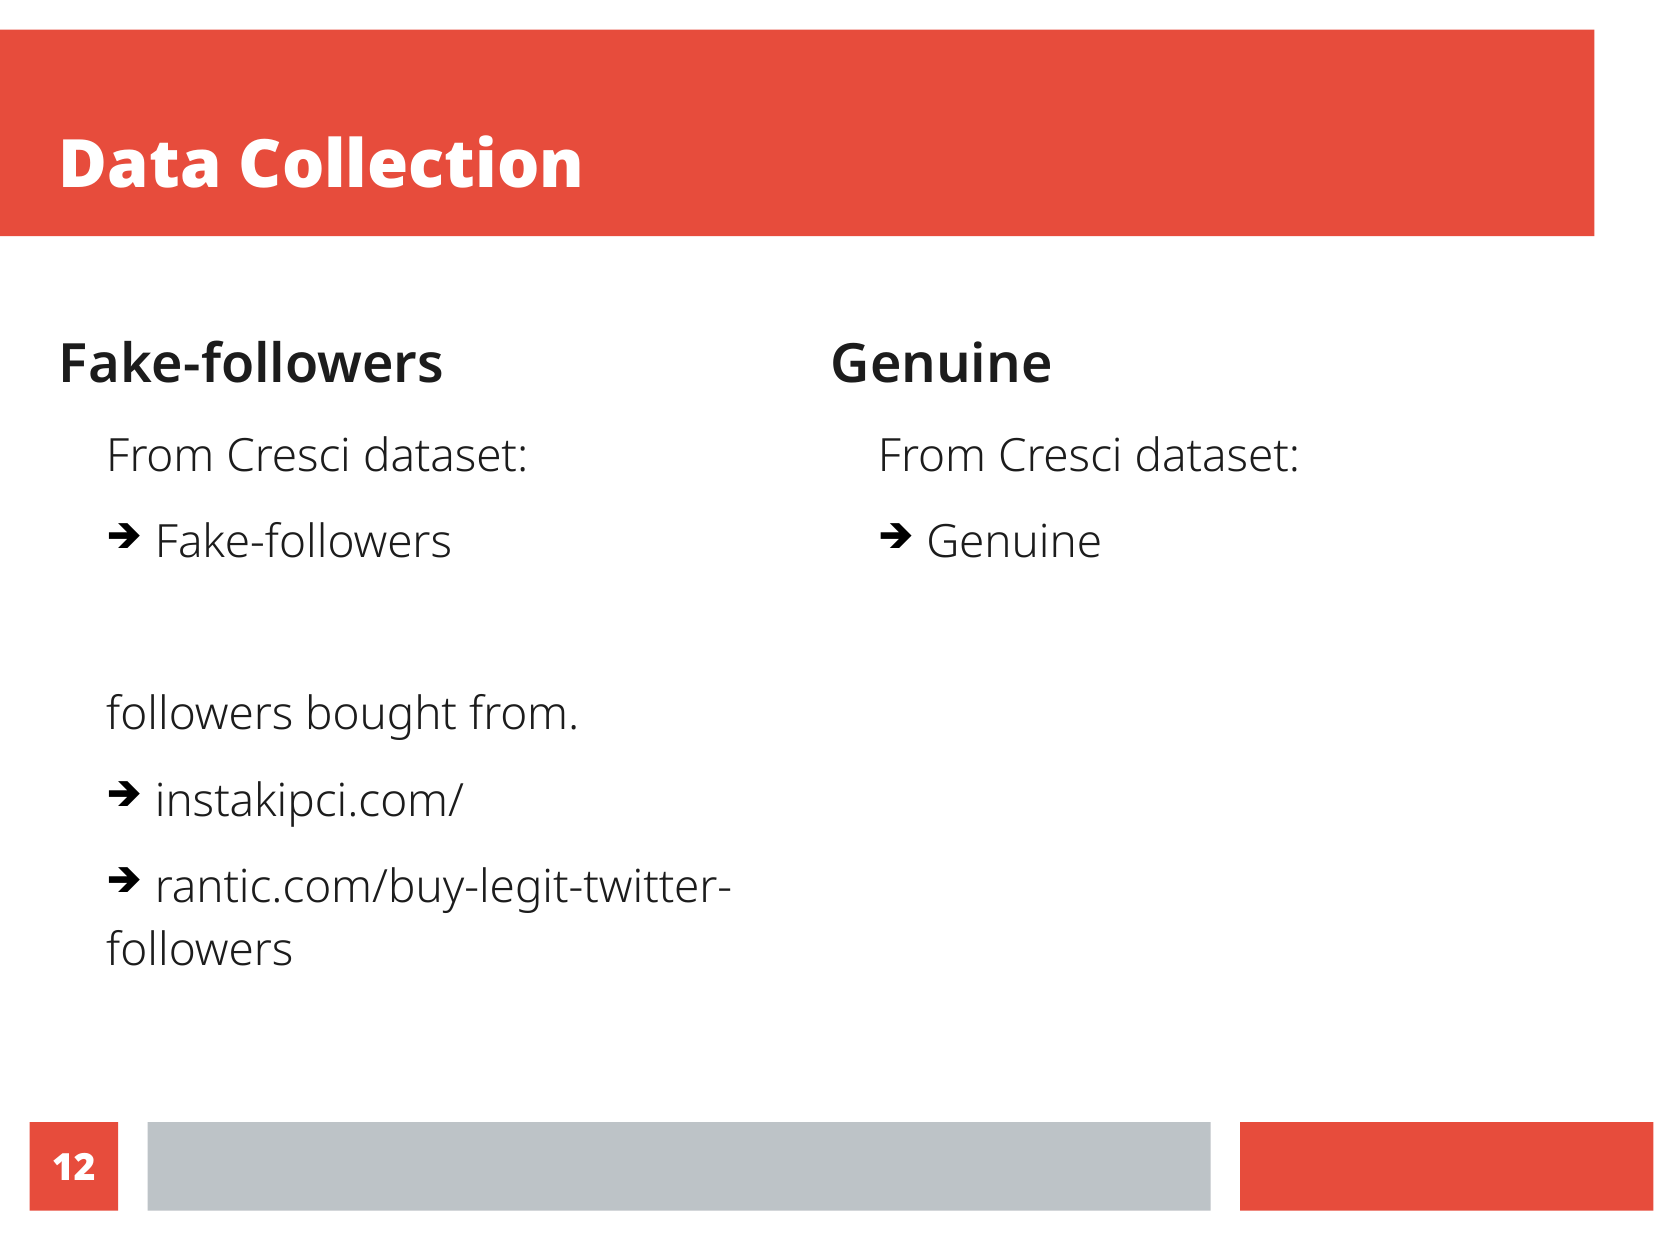

# Data Collection
Fake-followers
From Cresci dataset:
 Fake-followers
followers bought from.
 instakipci.com/
 rantic.com/buy-legit-twitter-followers
Genuine
From Cresci dataset:
 Genuine
12